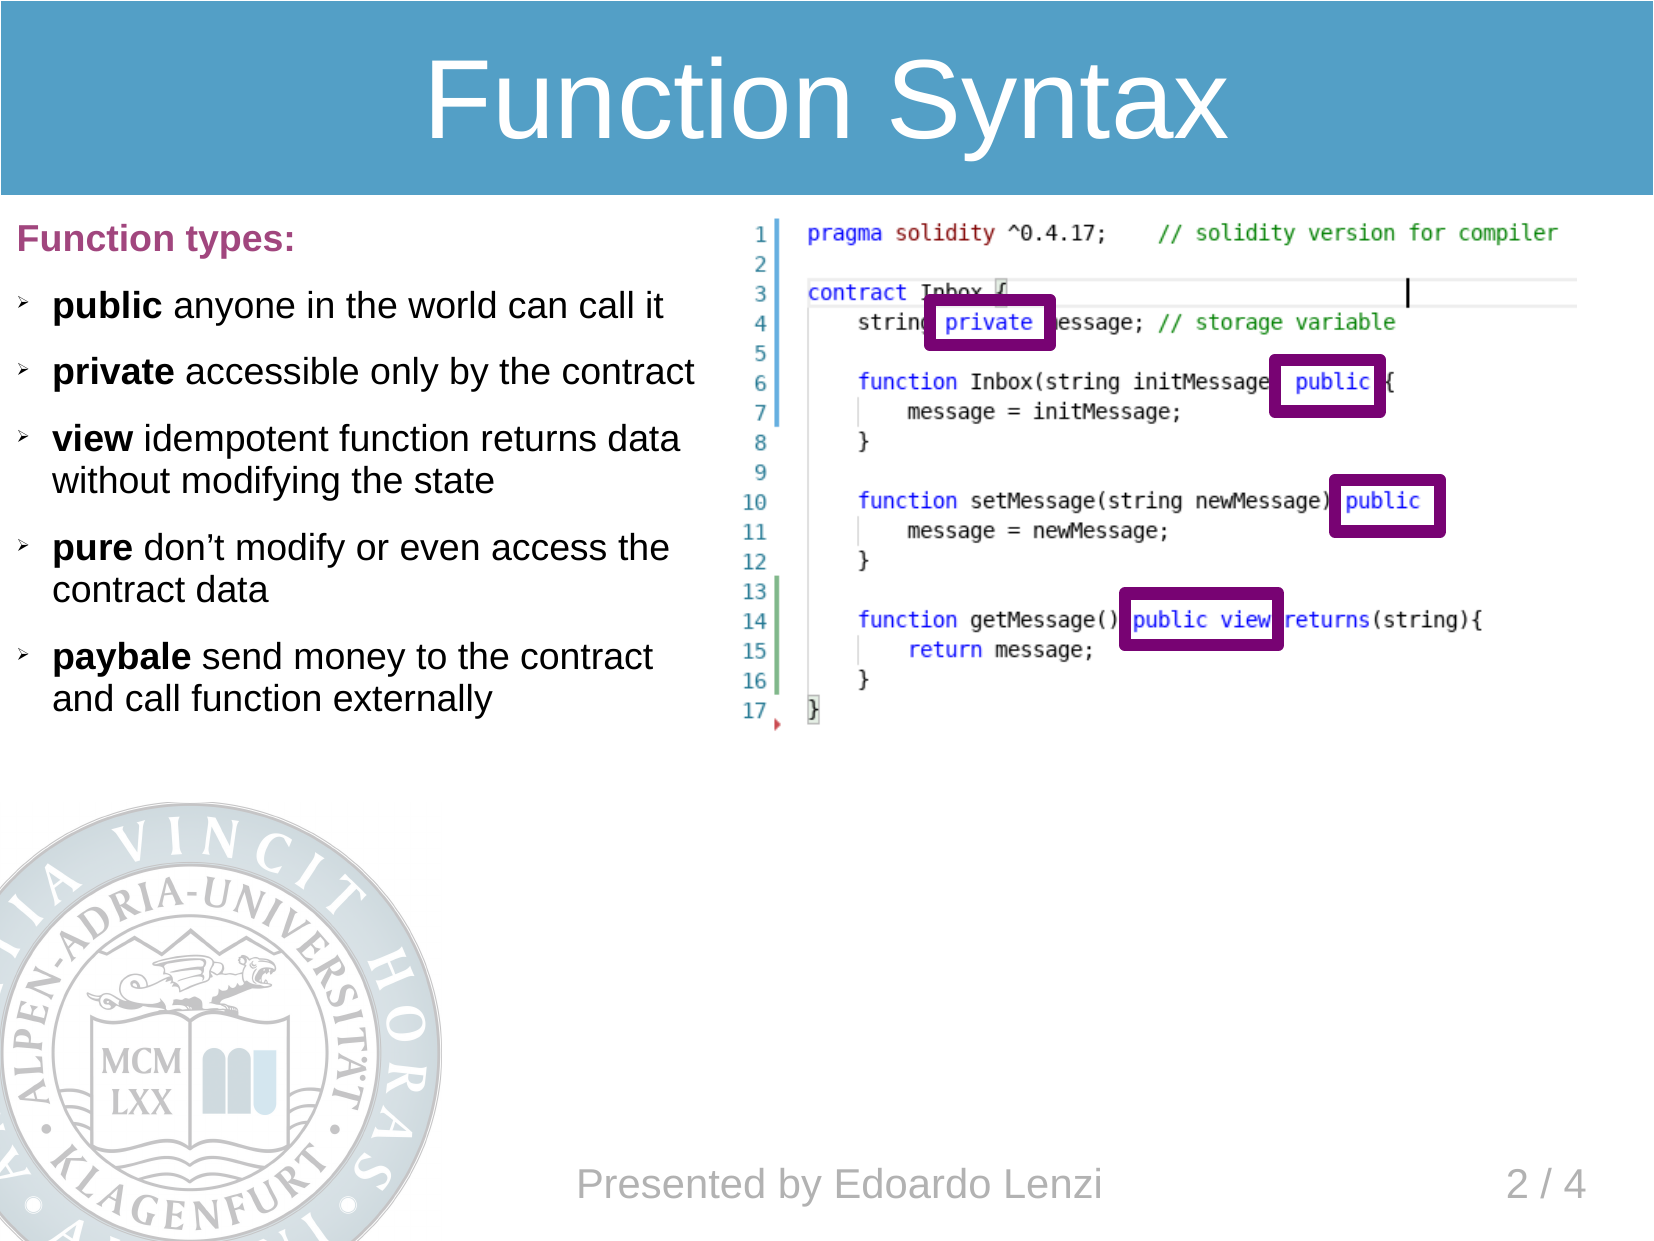

Function Syntax
Function types:
public anyone in the world can call it
private accessible only by the contract
view idempotent function returns data without modifying the state
pure don’t modify or even access the contract data
paybale send money to the contract and call function externally
# Presented by Edoardo Lenzi 2 / 4